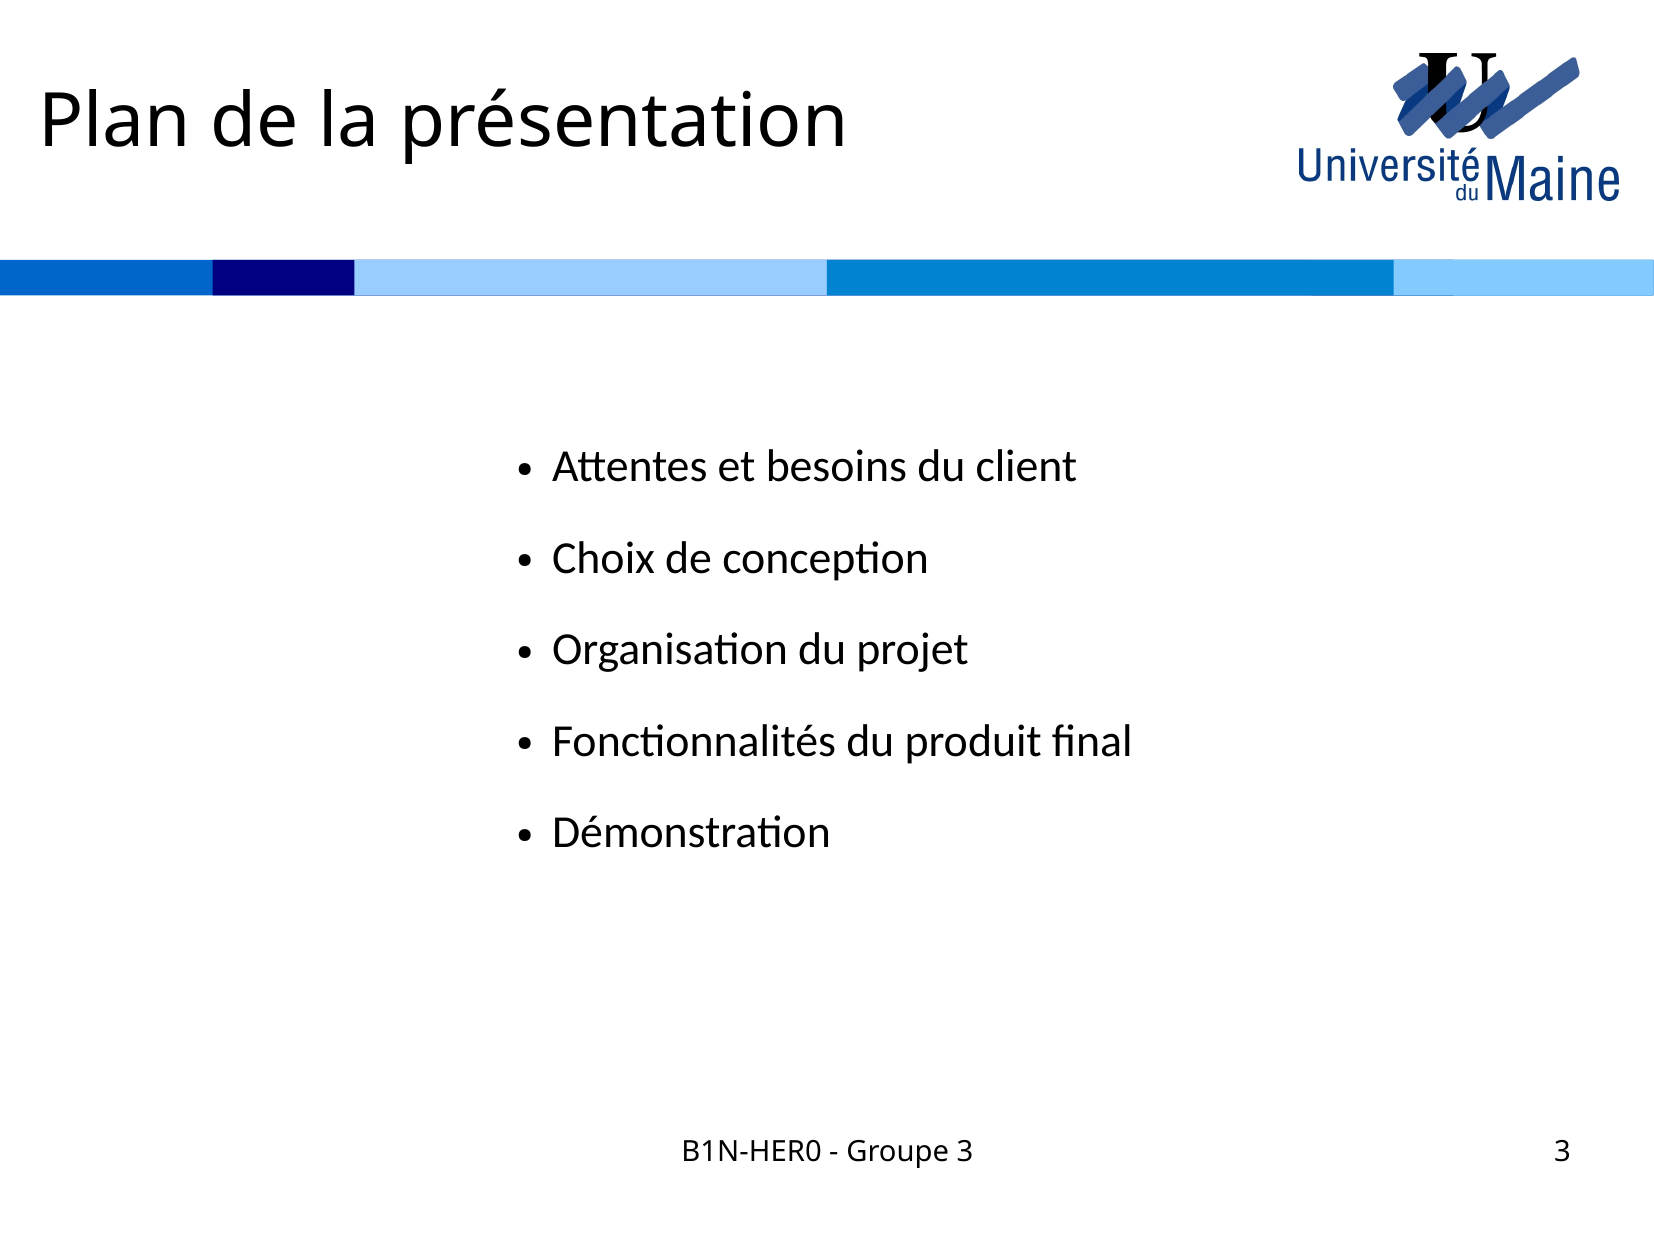

Plan de la présentation
Attentes et besoins du client
Choix de conception
Organisation du projet
Fonctionnalités du produit final
Démonstration
B1N-HER0 - Groupe 3
3